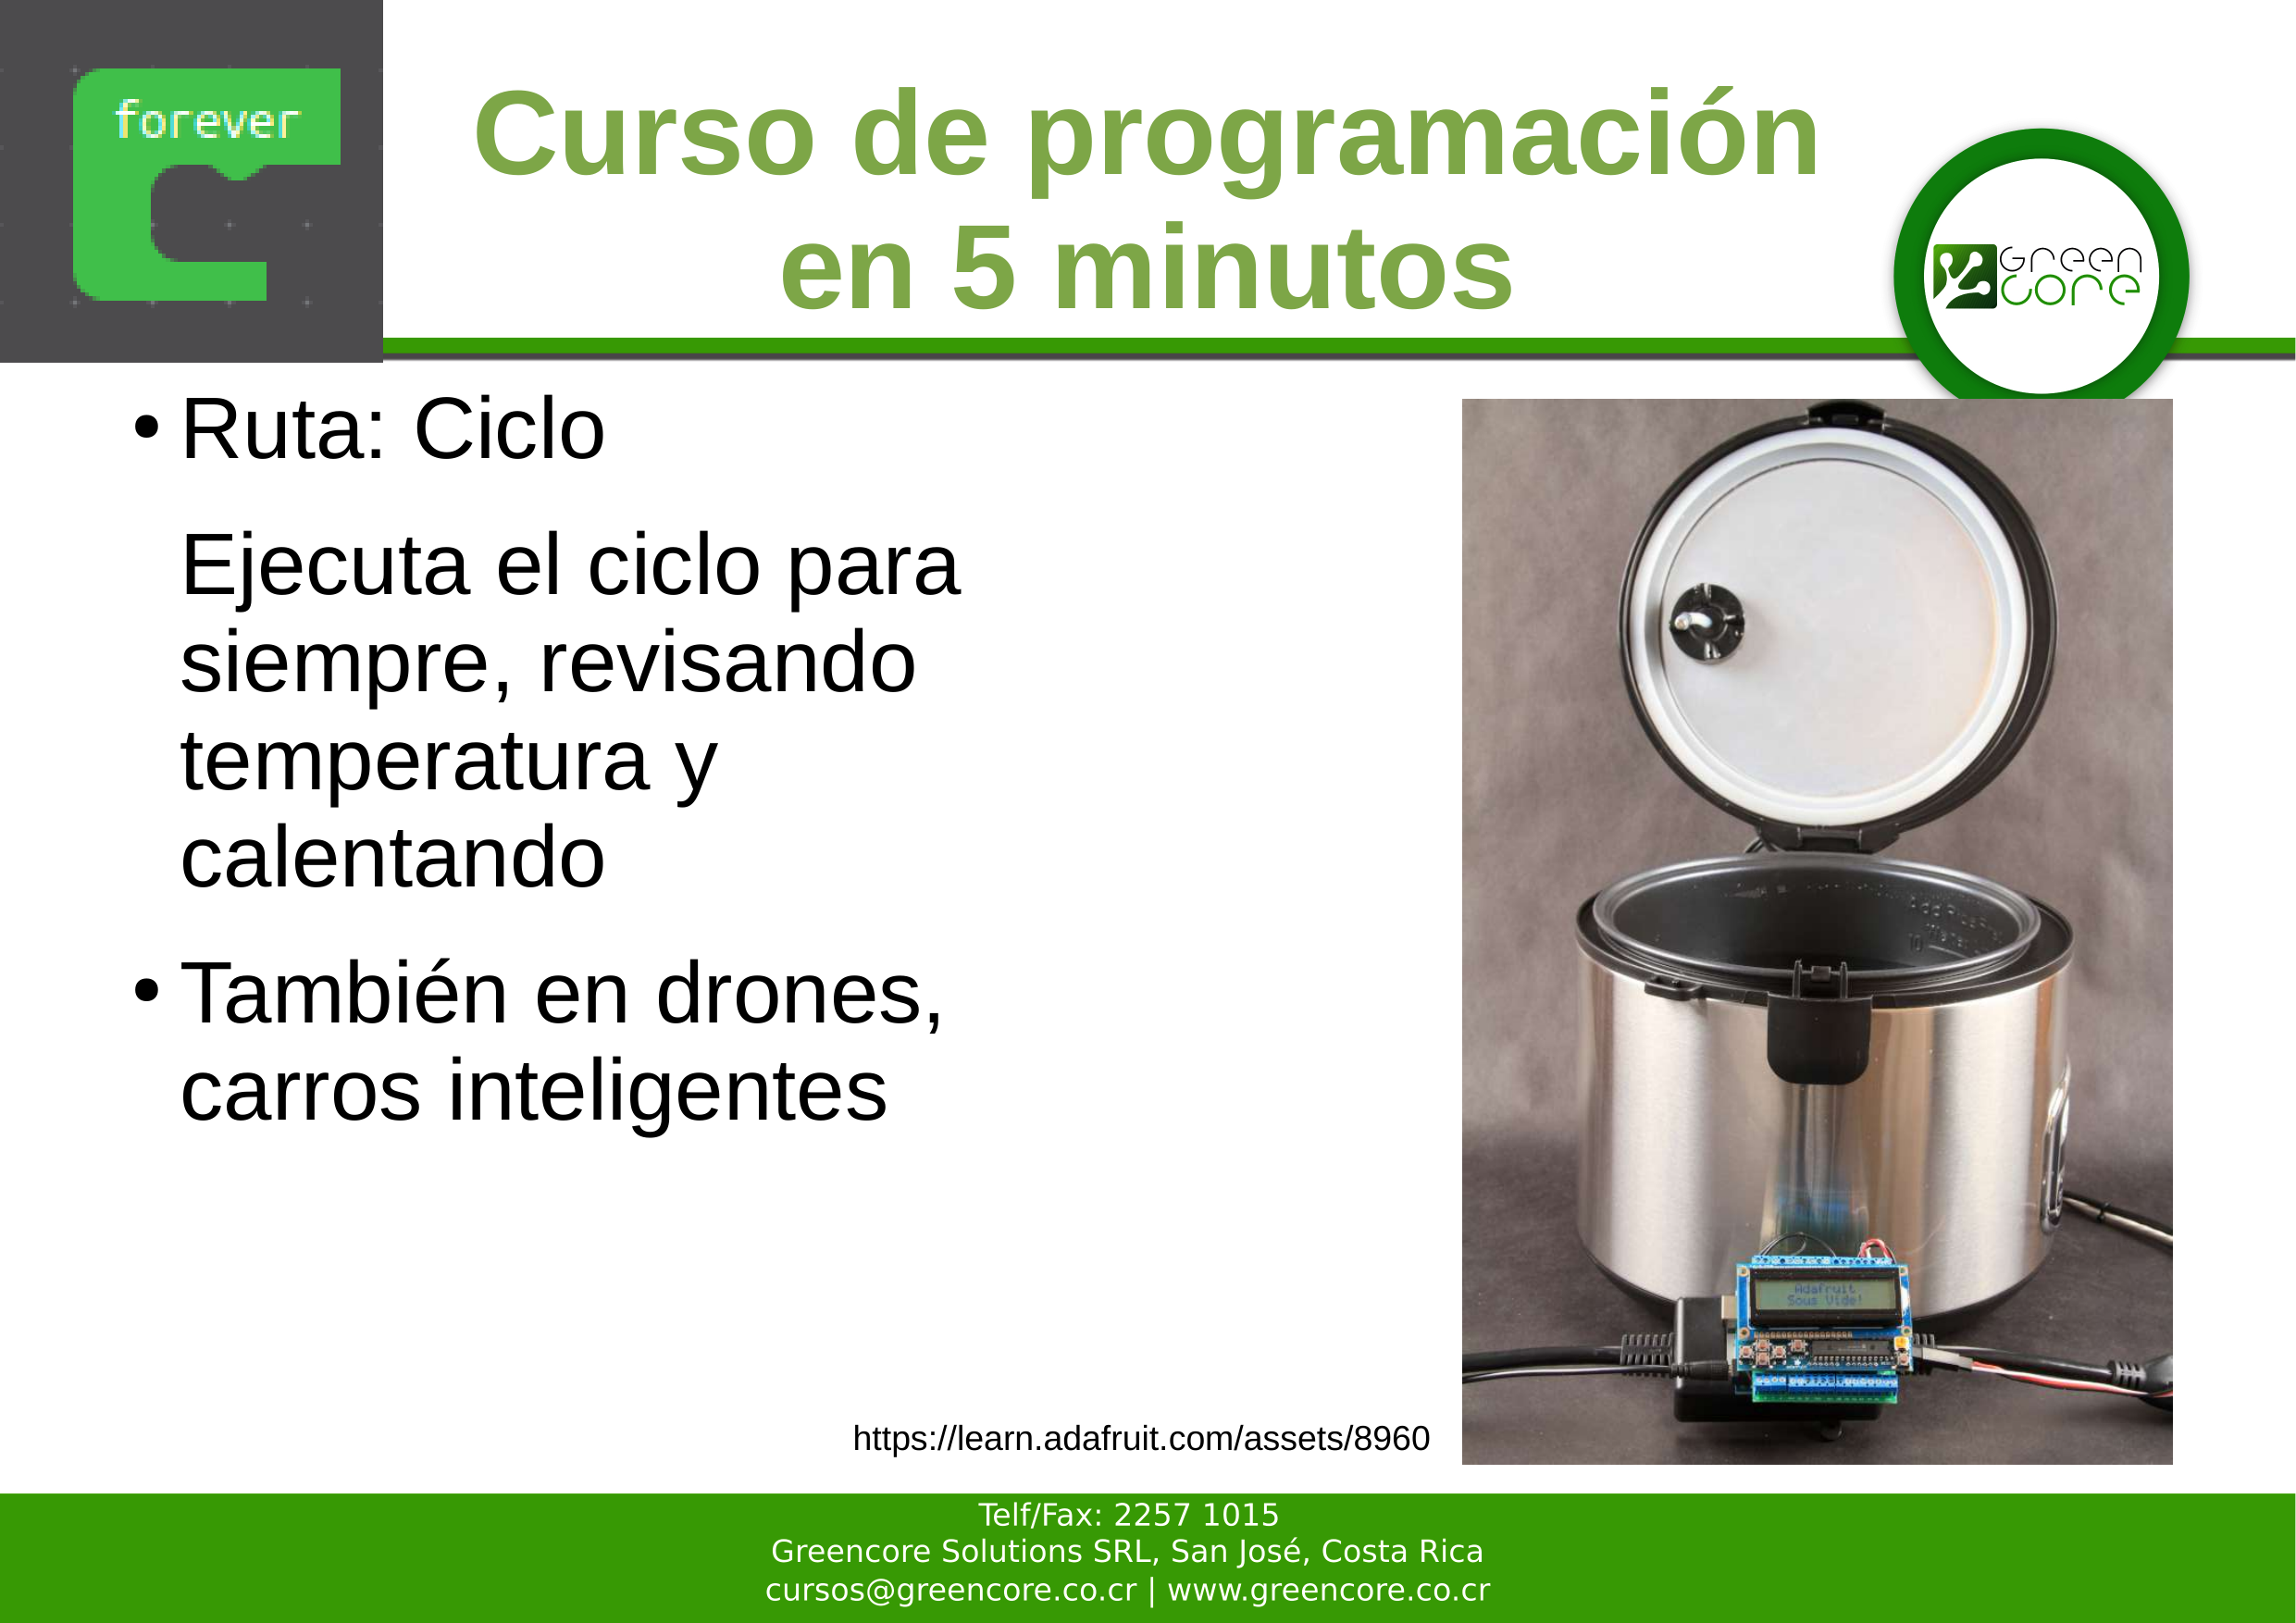

# Curso de programación en 5 minutos
Ruta: Ciclo
Ejecuta el ciclo para siempre, revisando temperatura y calentando
También en drones, carros inteligentes
https://learn.adafruit.com/assets/8960